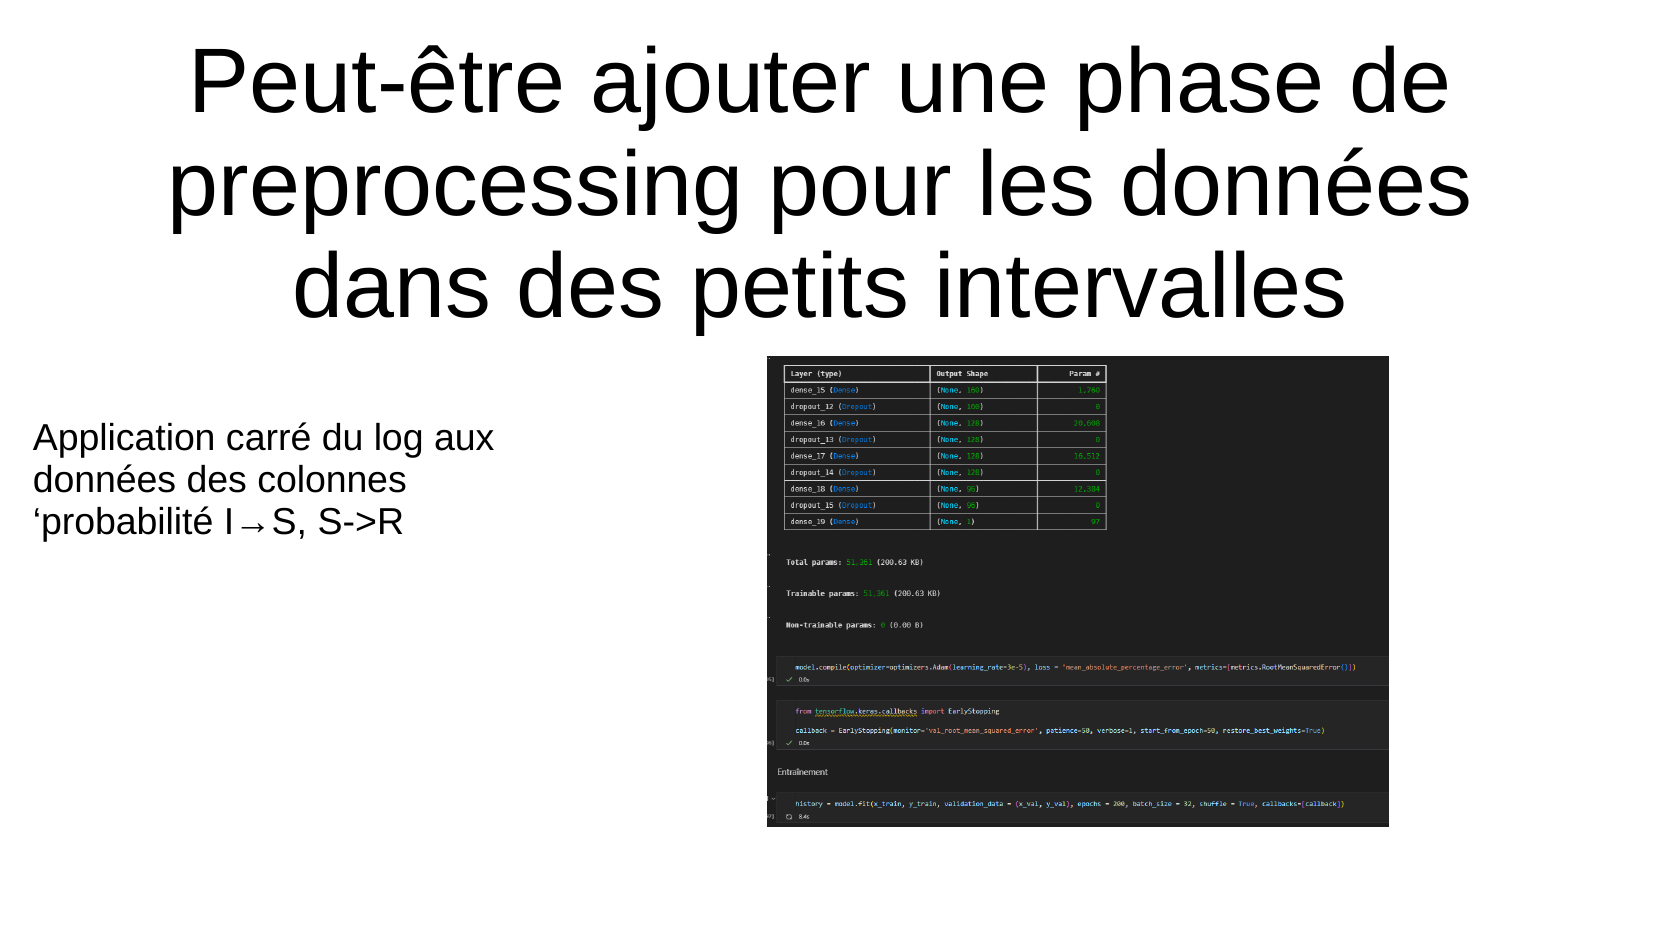

# Peut-être ajouter une phase de preprocessing pour les données dans des petits intervalles
Application carré du log aux données des colonnes ‘probabilité I→S, S->R